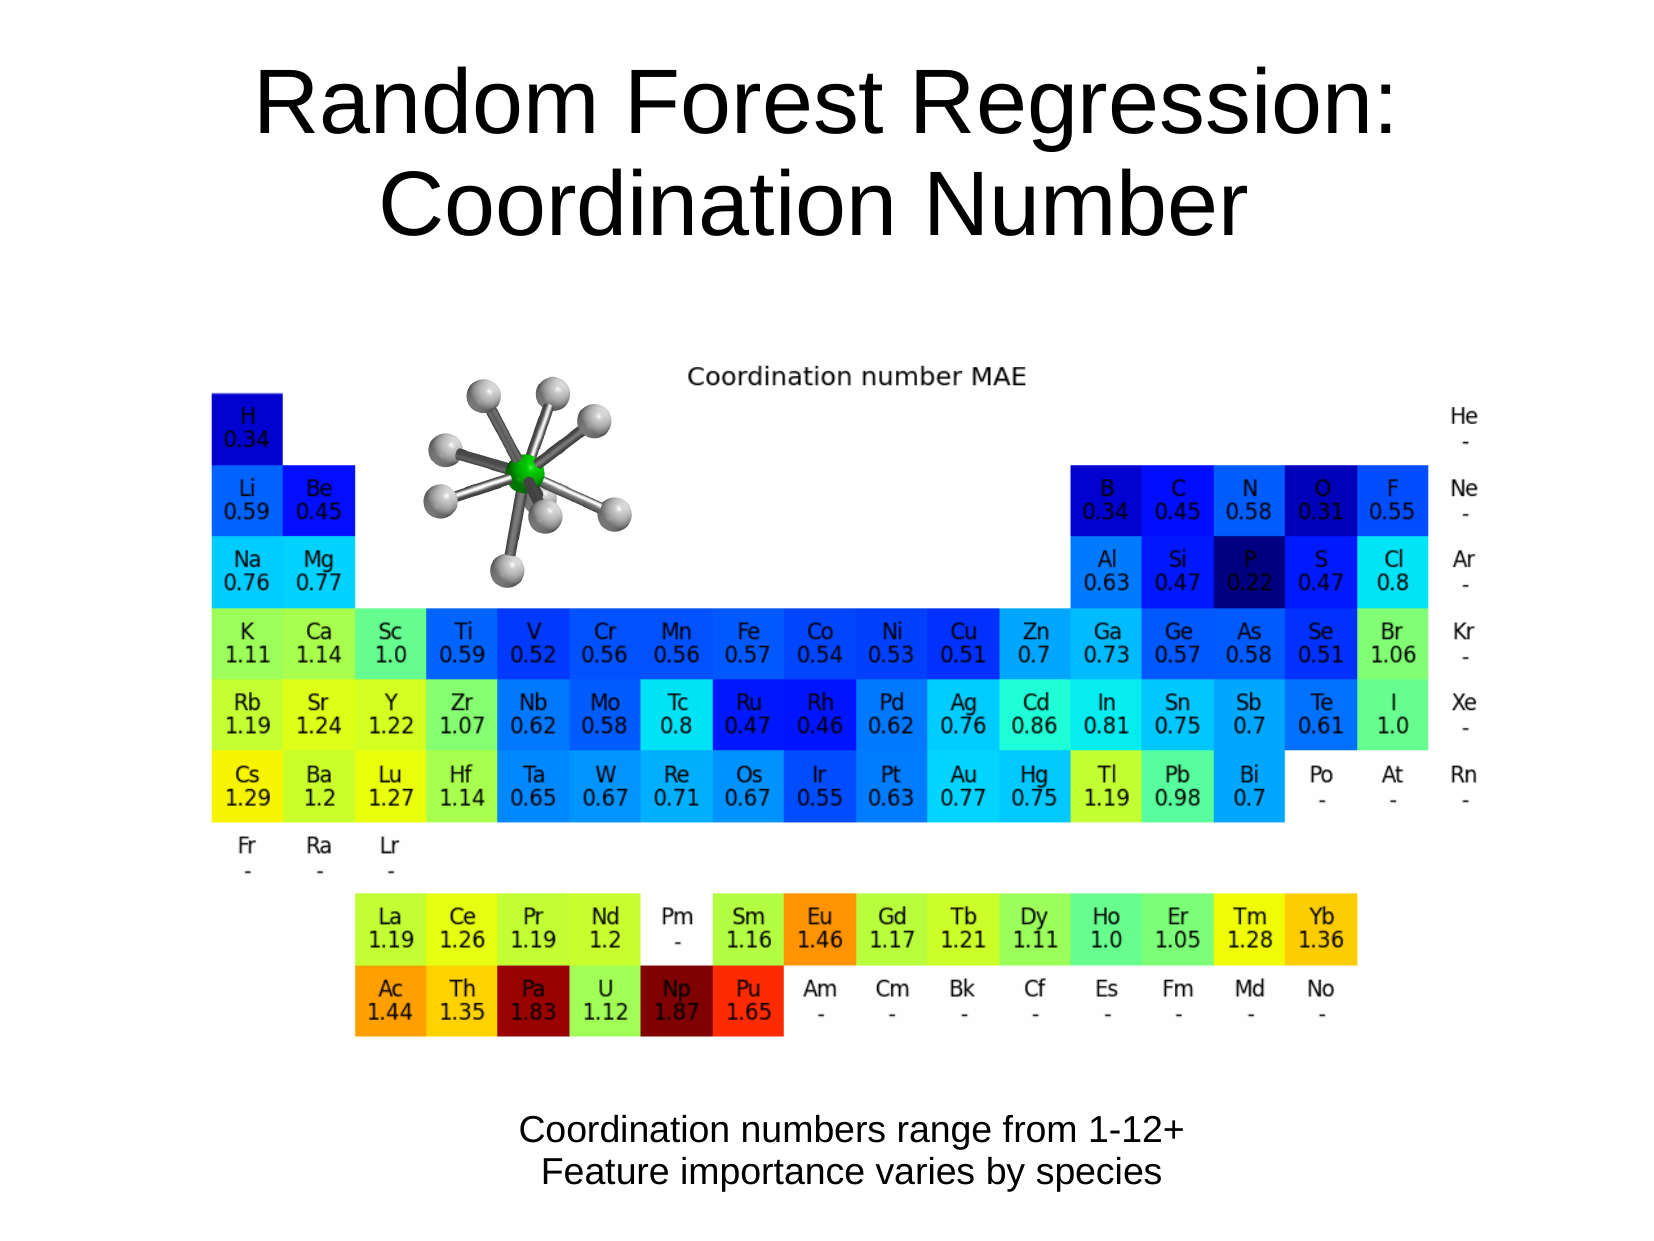

# Random Forest Regression: Coordination Number
Coordination numbers range from 1-12+
Feature importance varies by species